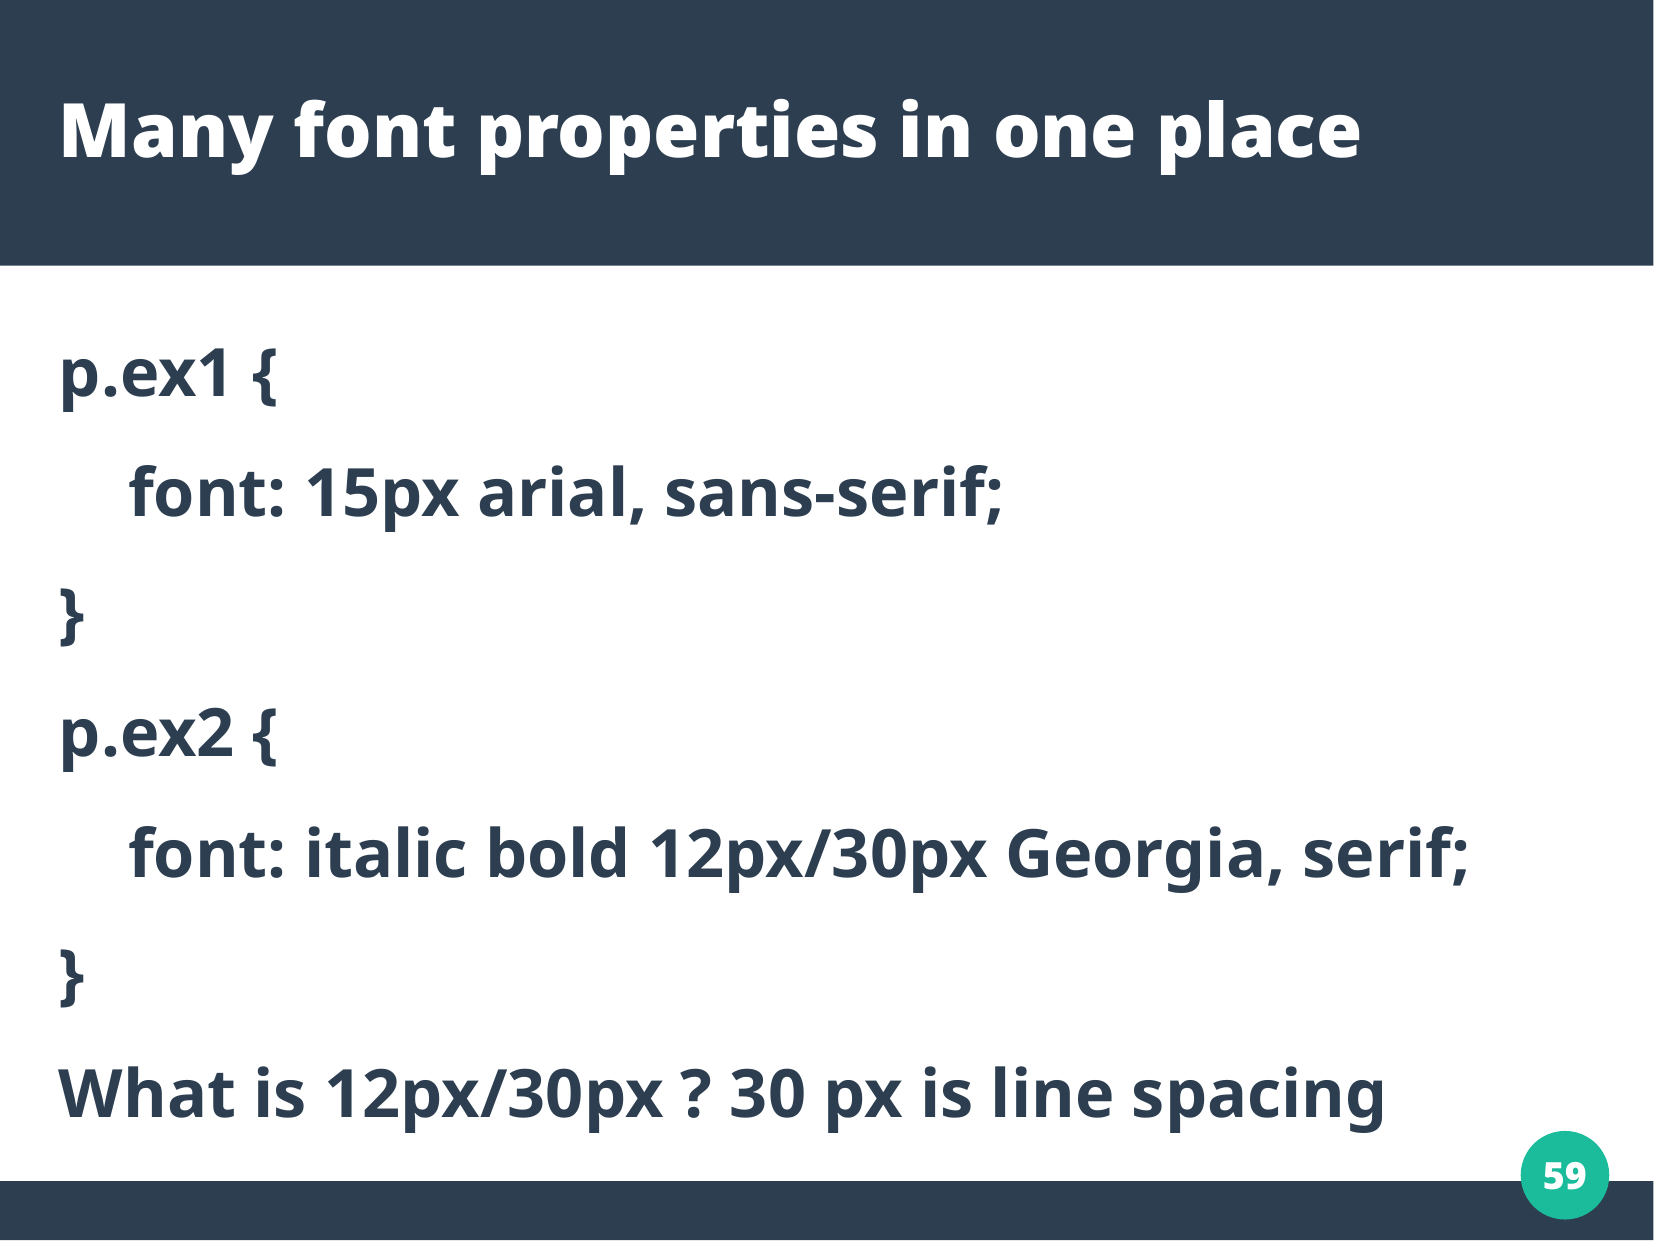

# Many font properties in one place
p.ex1 {
 font: 15px arial, sans-serif;
}
p.ex2 {
 font: italic bold 12px/30px Georgia, serif;
}
What is 12px/30px ? 30 px is line spacing
59